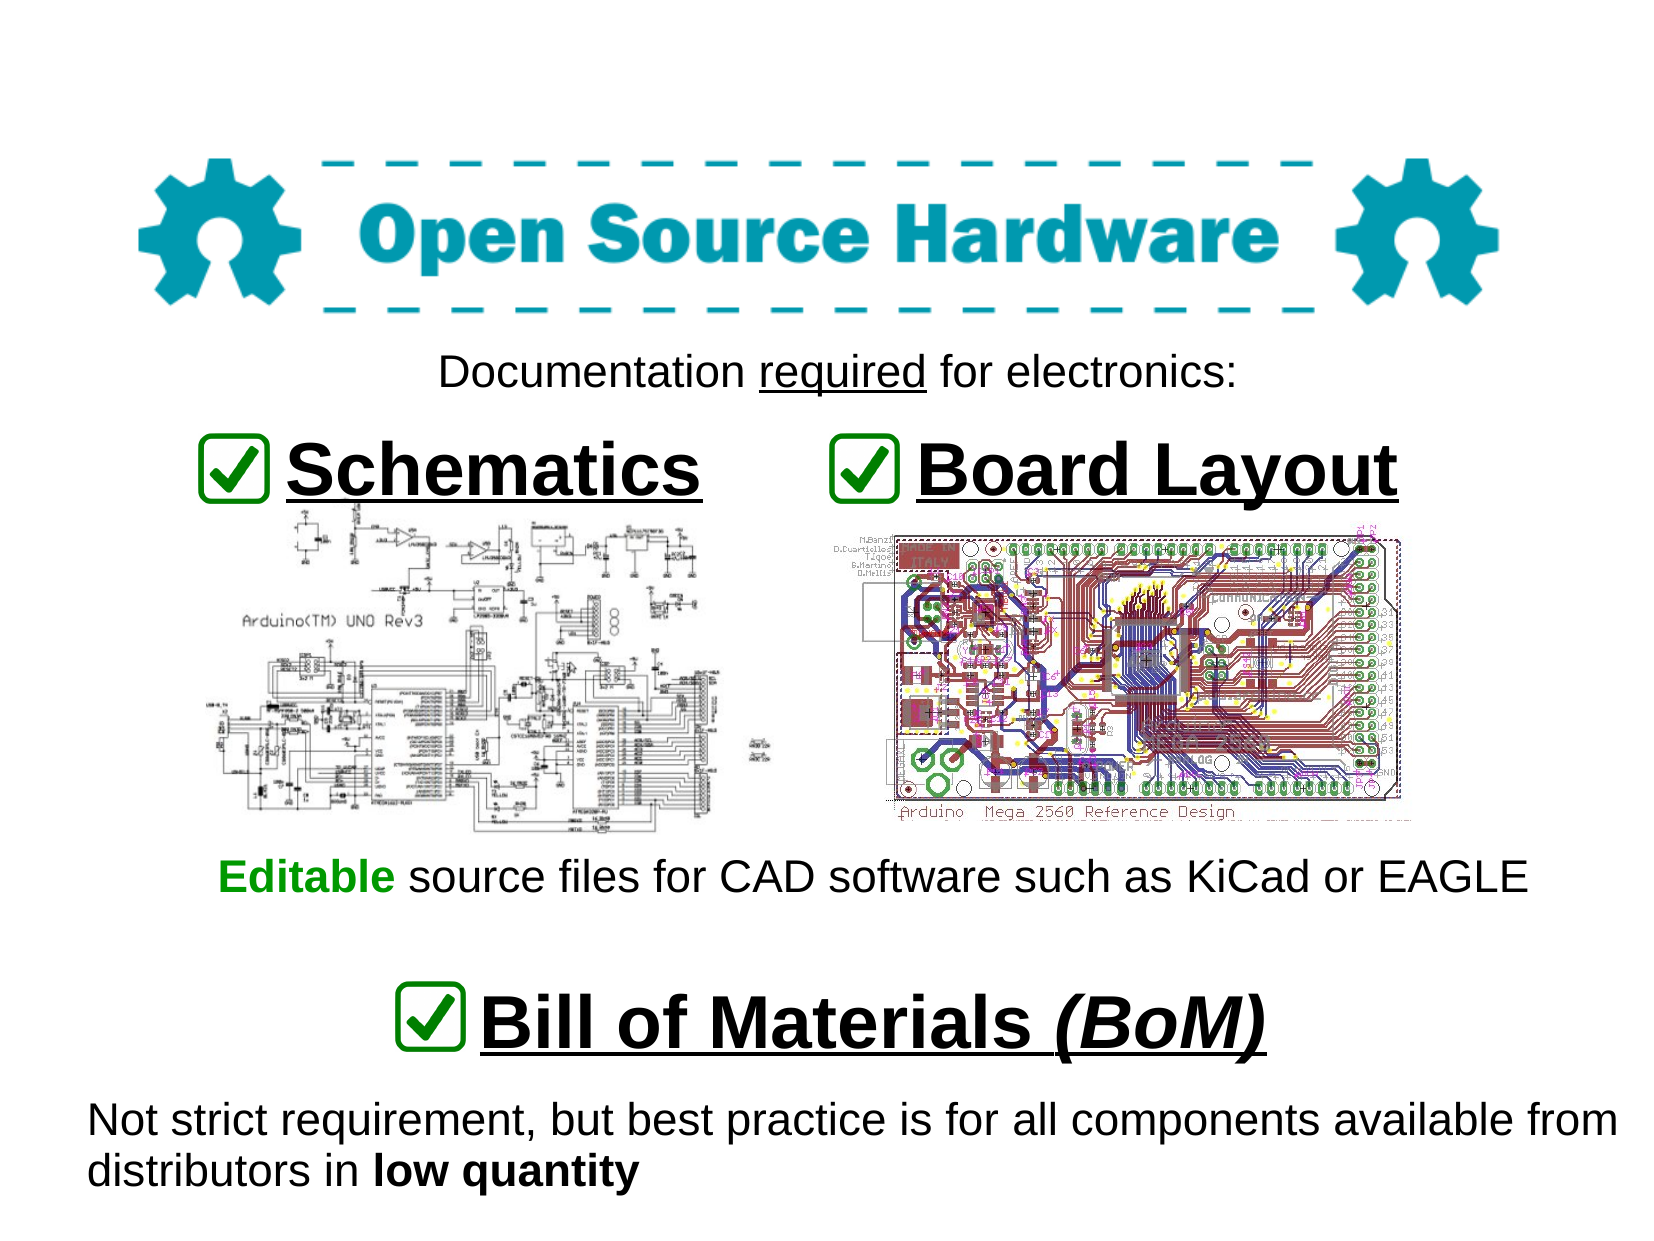

# Documentation required for electronics:
 Schematics 	Board Layout
Editable source files for CAD software such as KiCad or EAGLE
Bill of Materials (BoM)
Not strict requirement, but best practice is for all components available from distributors in low quantity